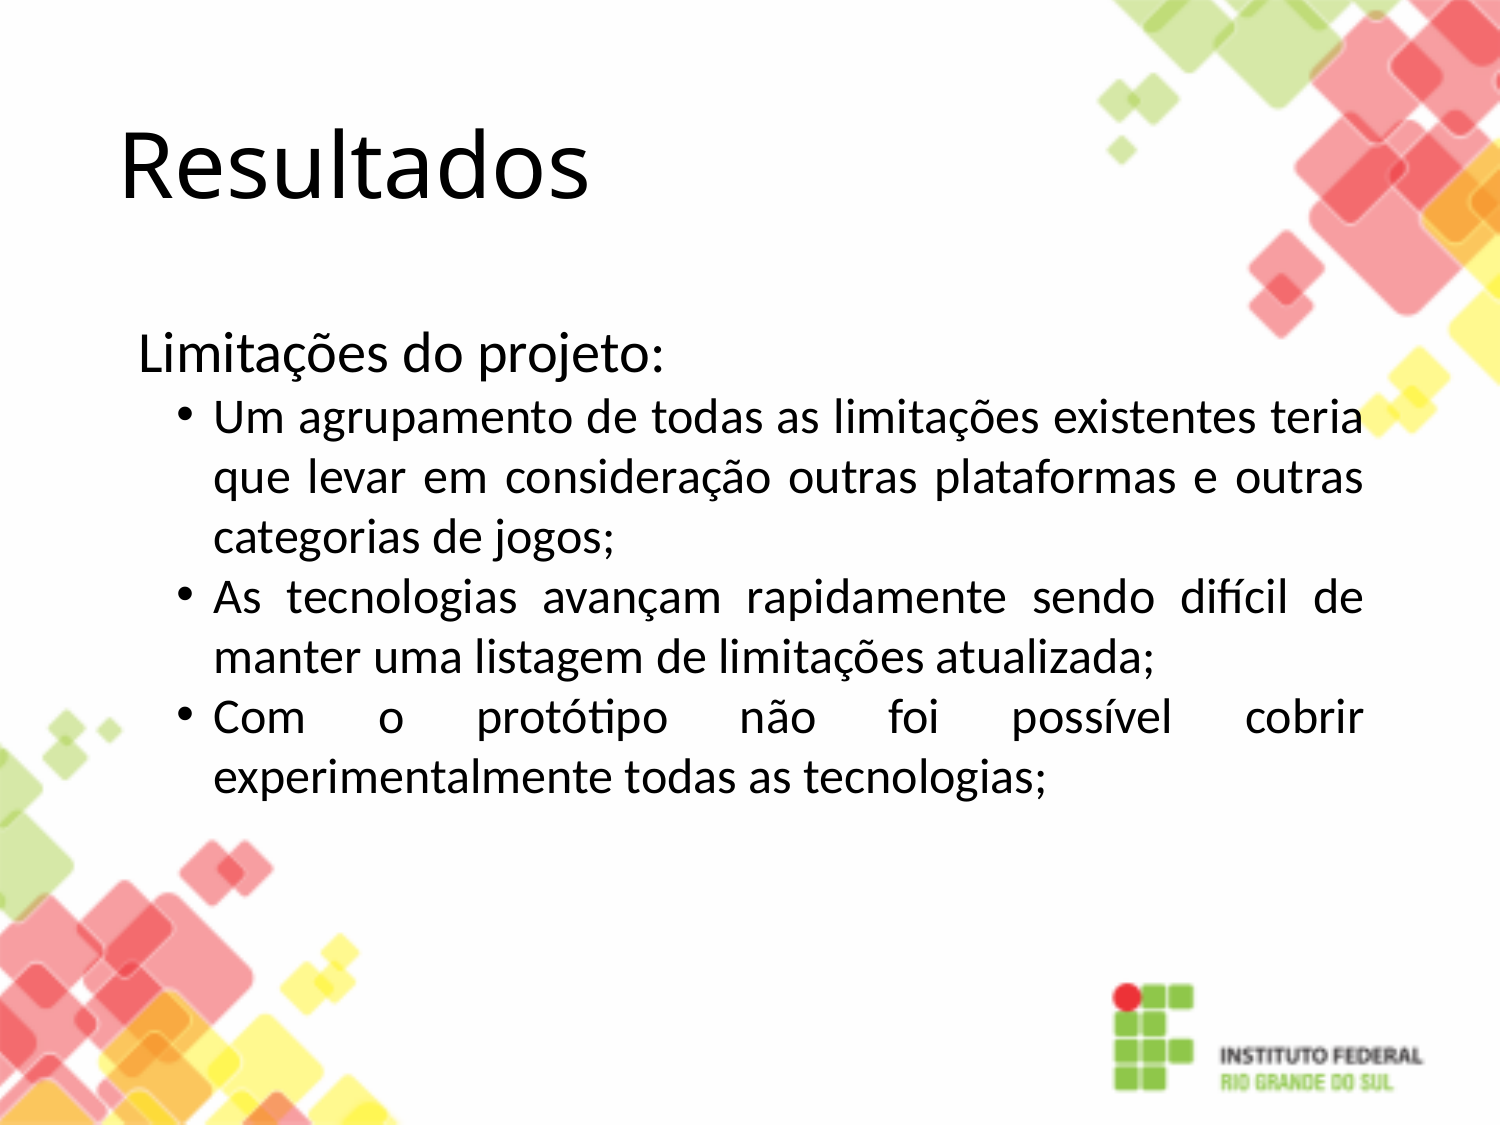

Resultados
Limitações do projeto:
Um agrupamento de todas as limitações existentes teria que levar em consideração outras plataformas e outras categorias de jogos;
As tecnologias avançam rapidamente sendo difícil de manter uma listagem de limitações atualizada;
Com o protótipo não foi possível cobrir experimentalmente todas as tecnologias;